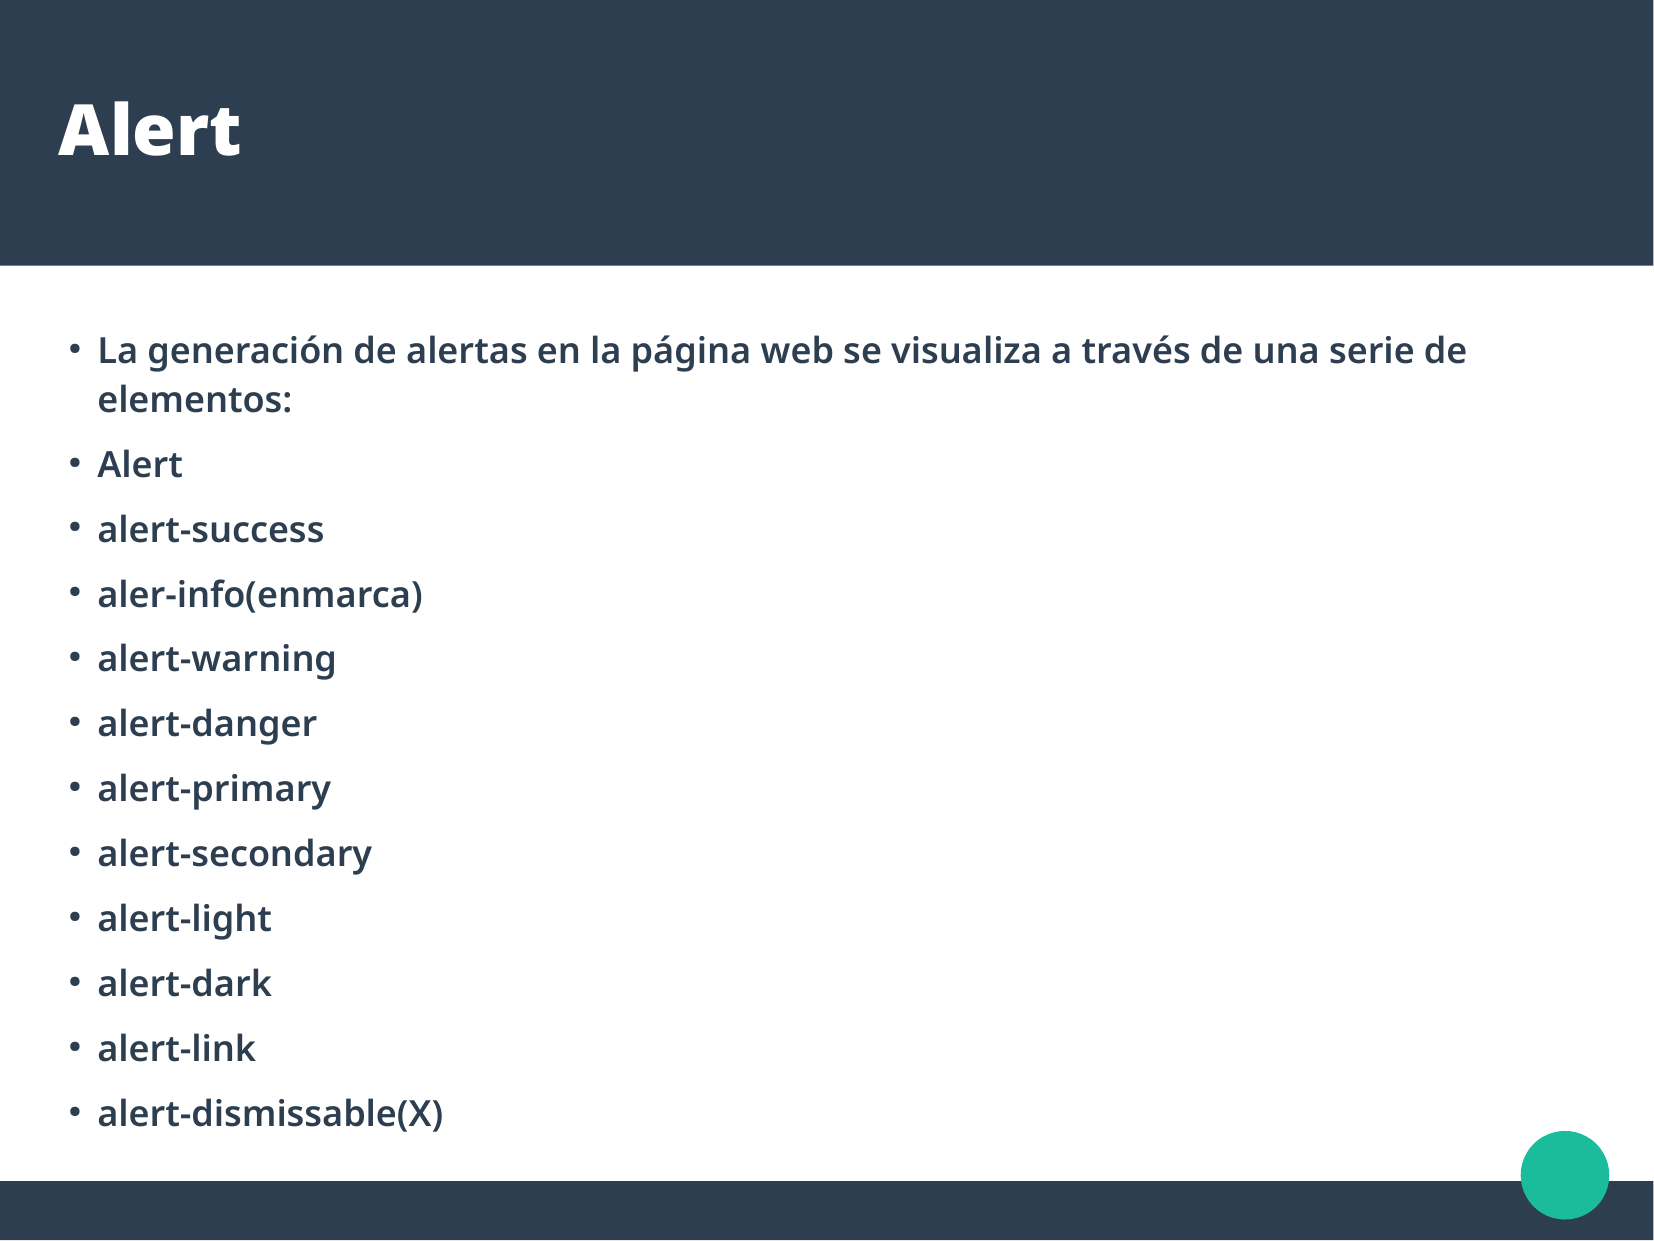

# Alert
La generación de alertas en la página web se visualiza a través de una serie de elementos:
Alert
alert-success
aler-info(enmarca)
alert-warning
alert-danger
alert-primary
alert-secondary
alert-light
alert-dark
alert-link
alert-dismissable(X)